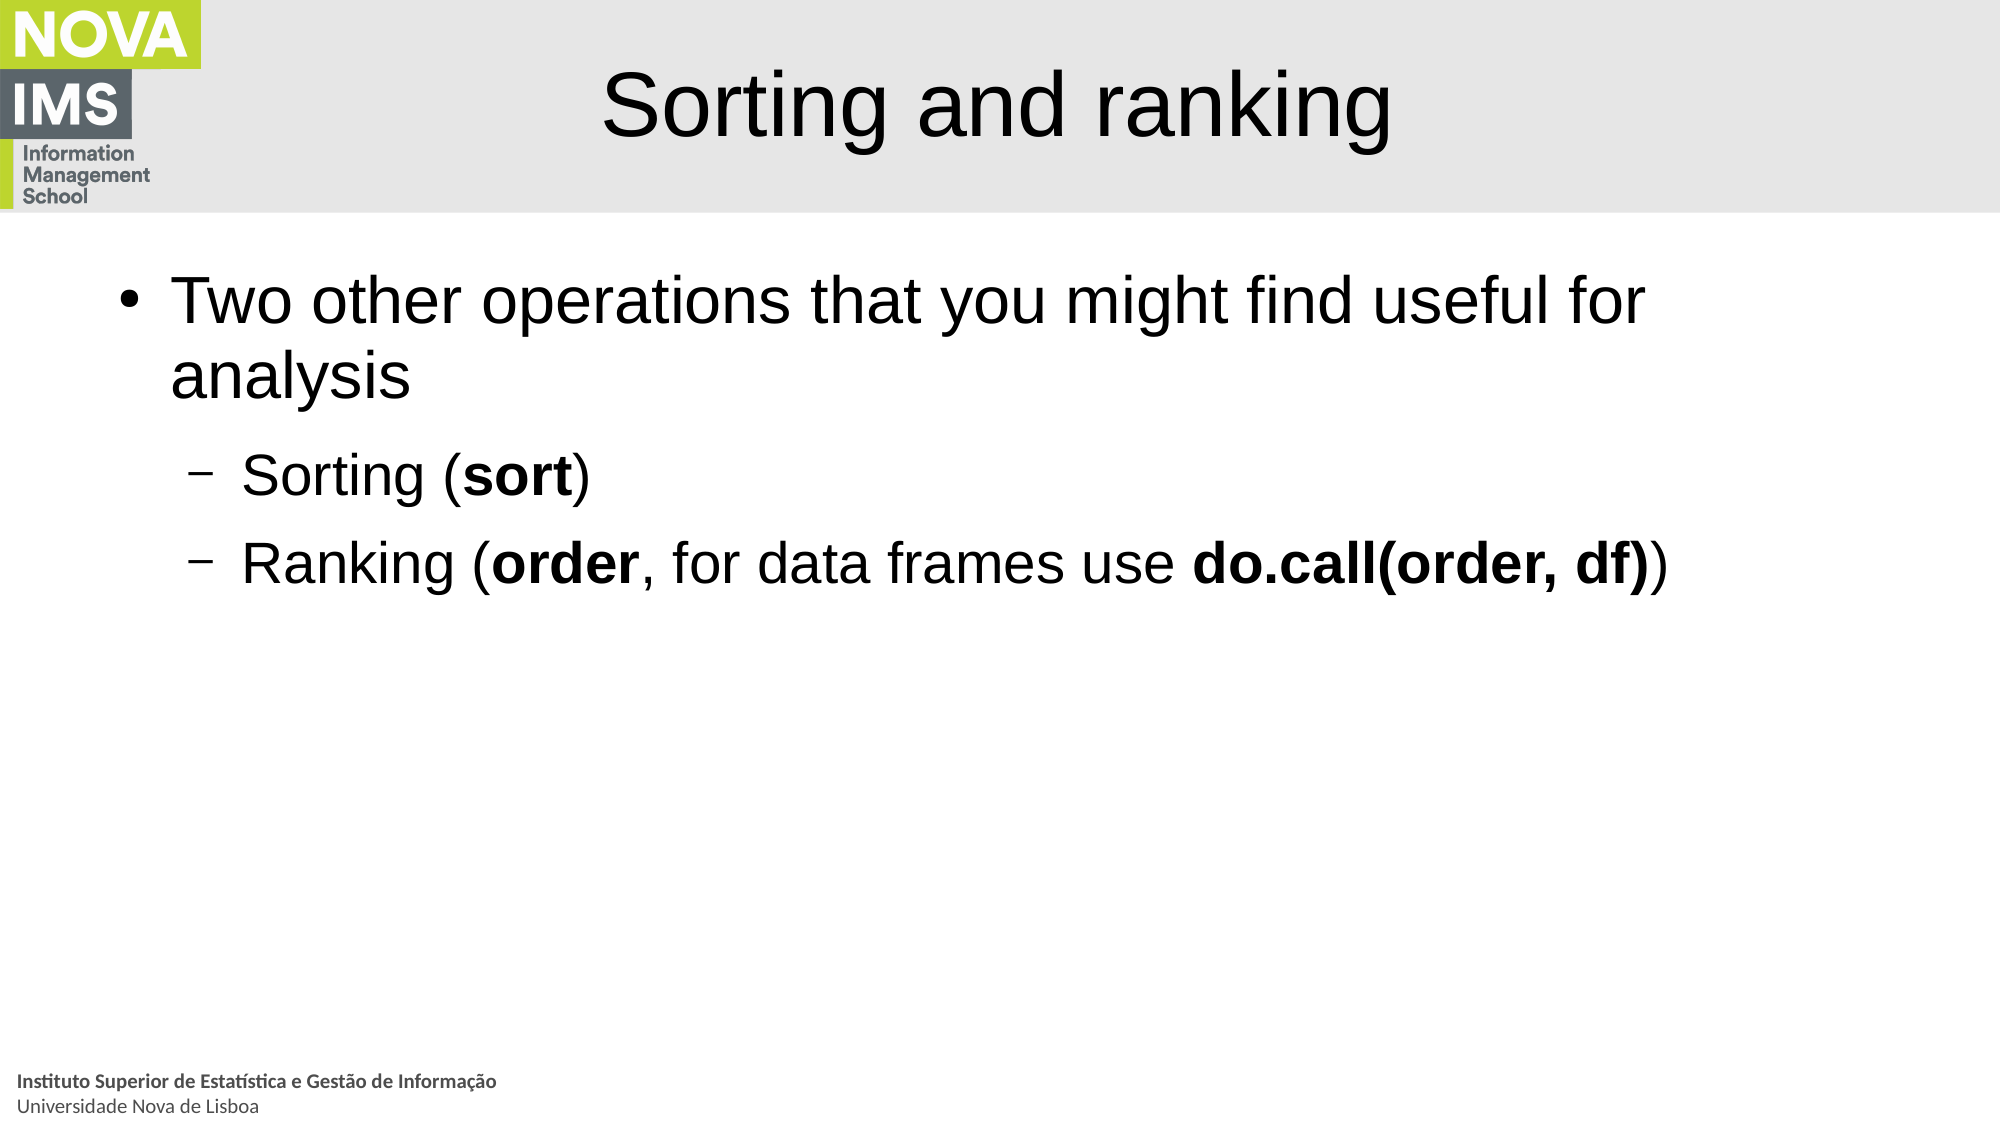

# Sorting and ranking
Two other operations that you might find useful for analysis
Sorting (sort)
Ranking (order, for data frames use do.call(order, df))